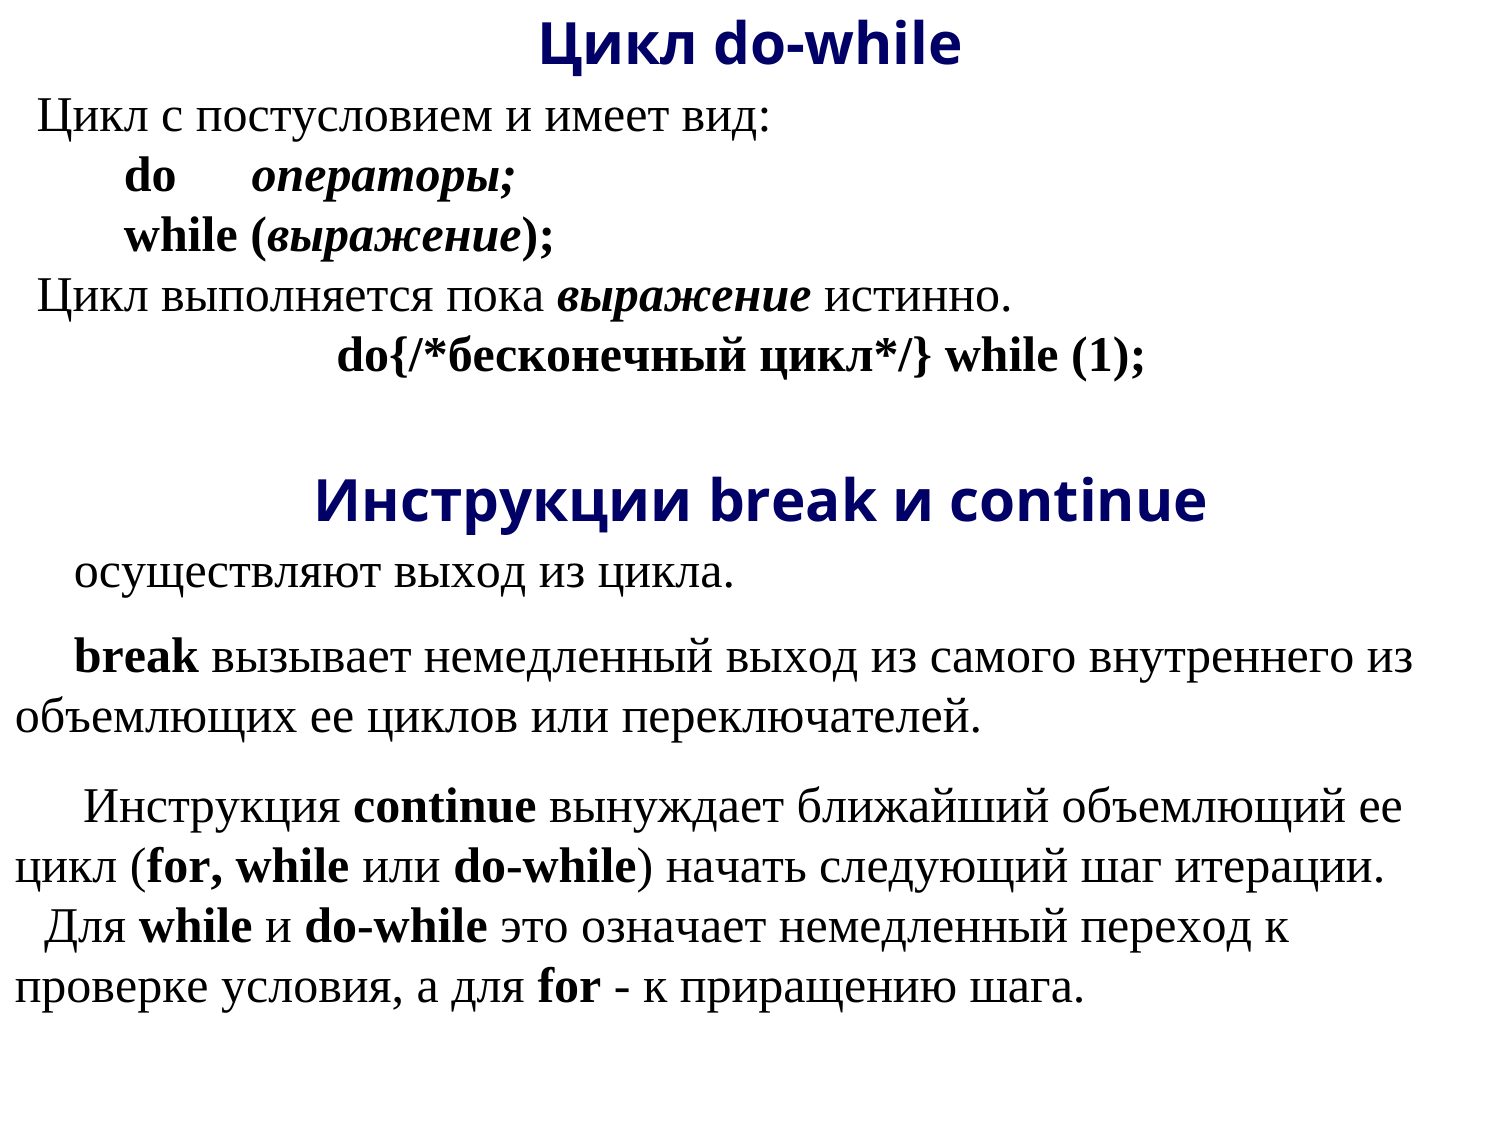

Цикл do-while
Цикл с постусловием и имеет вид:
 	 do операторы;
	 while (выражение);
Цикл выполняется пока выражение истинно.
			do{/*бесконечный цикл*/} while (1);
Инструкции break и continue
осуществляют выход из цикла.
break вызывает немедленный выход из самого внутреннего из объемлющих ее циклов или переключателей.
 Инструкция continue вынуждает ближайший объемлющий ее цикл (for, while или do-while) начать следующий шаг итерации.
Для while и do-while это означает немедленный переход к проверке условия, а для for - к приращению шага.